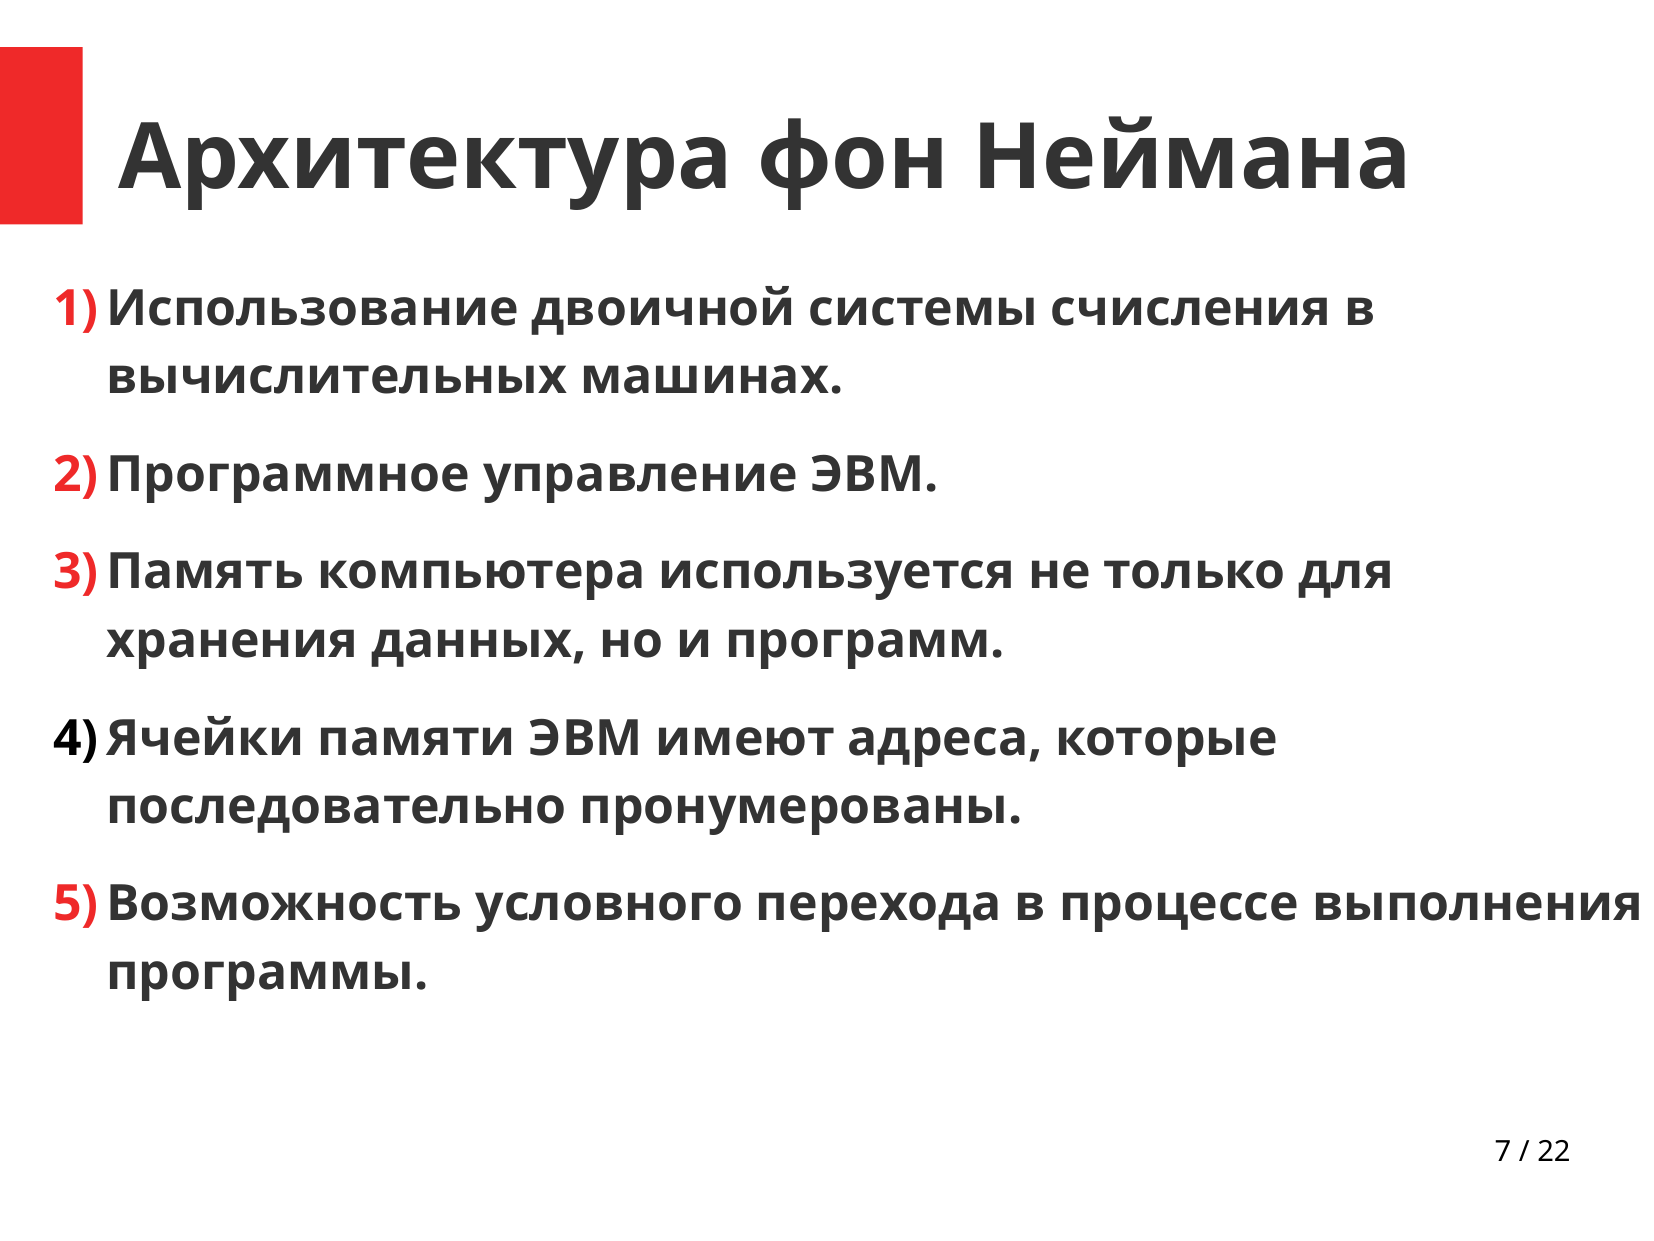

# Архитектура фон Неймана
Использование двоичной системы счисления в вычислительных машинах.
Программное управление ЭВМ.
Память компьютера используется не только для хранения данных, но и программ.
Ячейки памяти ЭВМ имеют адреса, которые последовательно пронумерованы.
Возможность условного перехода в процессе выполнения программы.
7